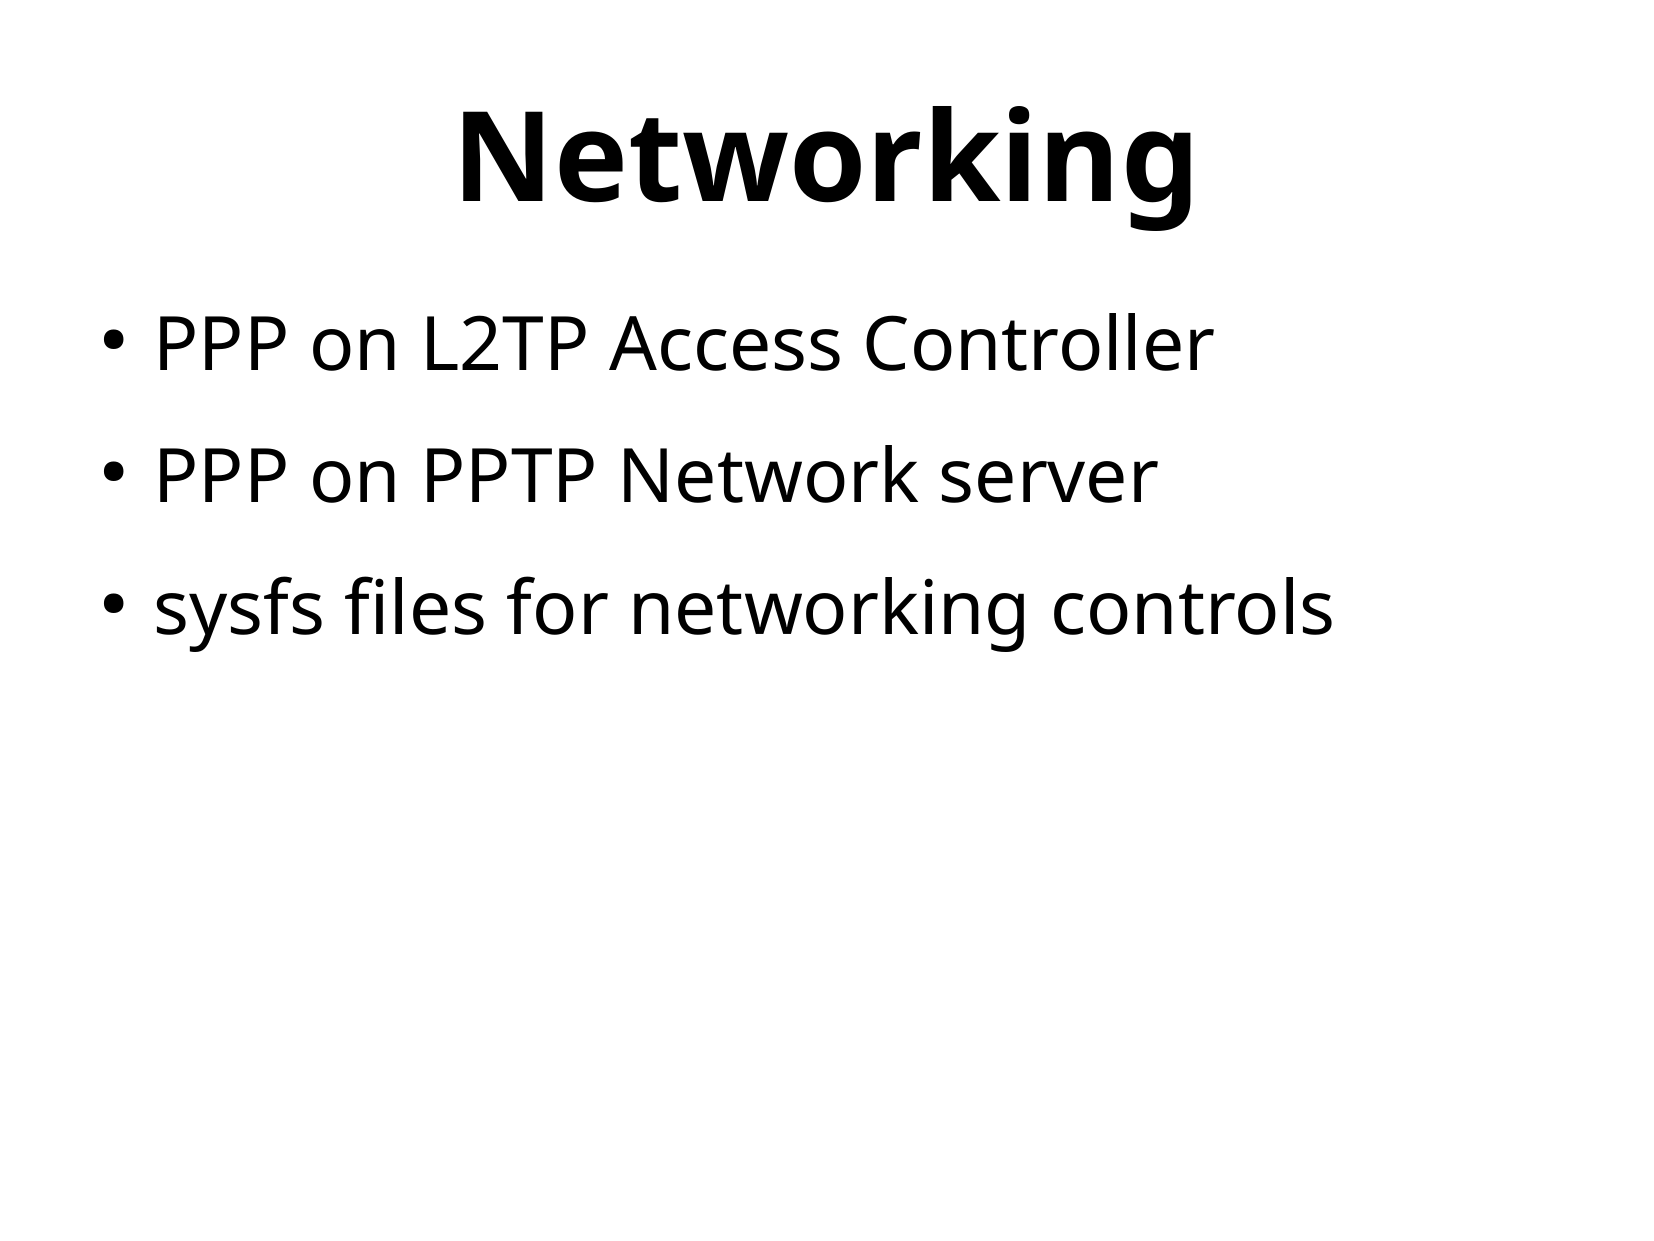

Networking
# PPP on L2TP Access Controller
PPP on PPTP Network server
sysfs files for networking controls